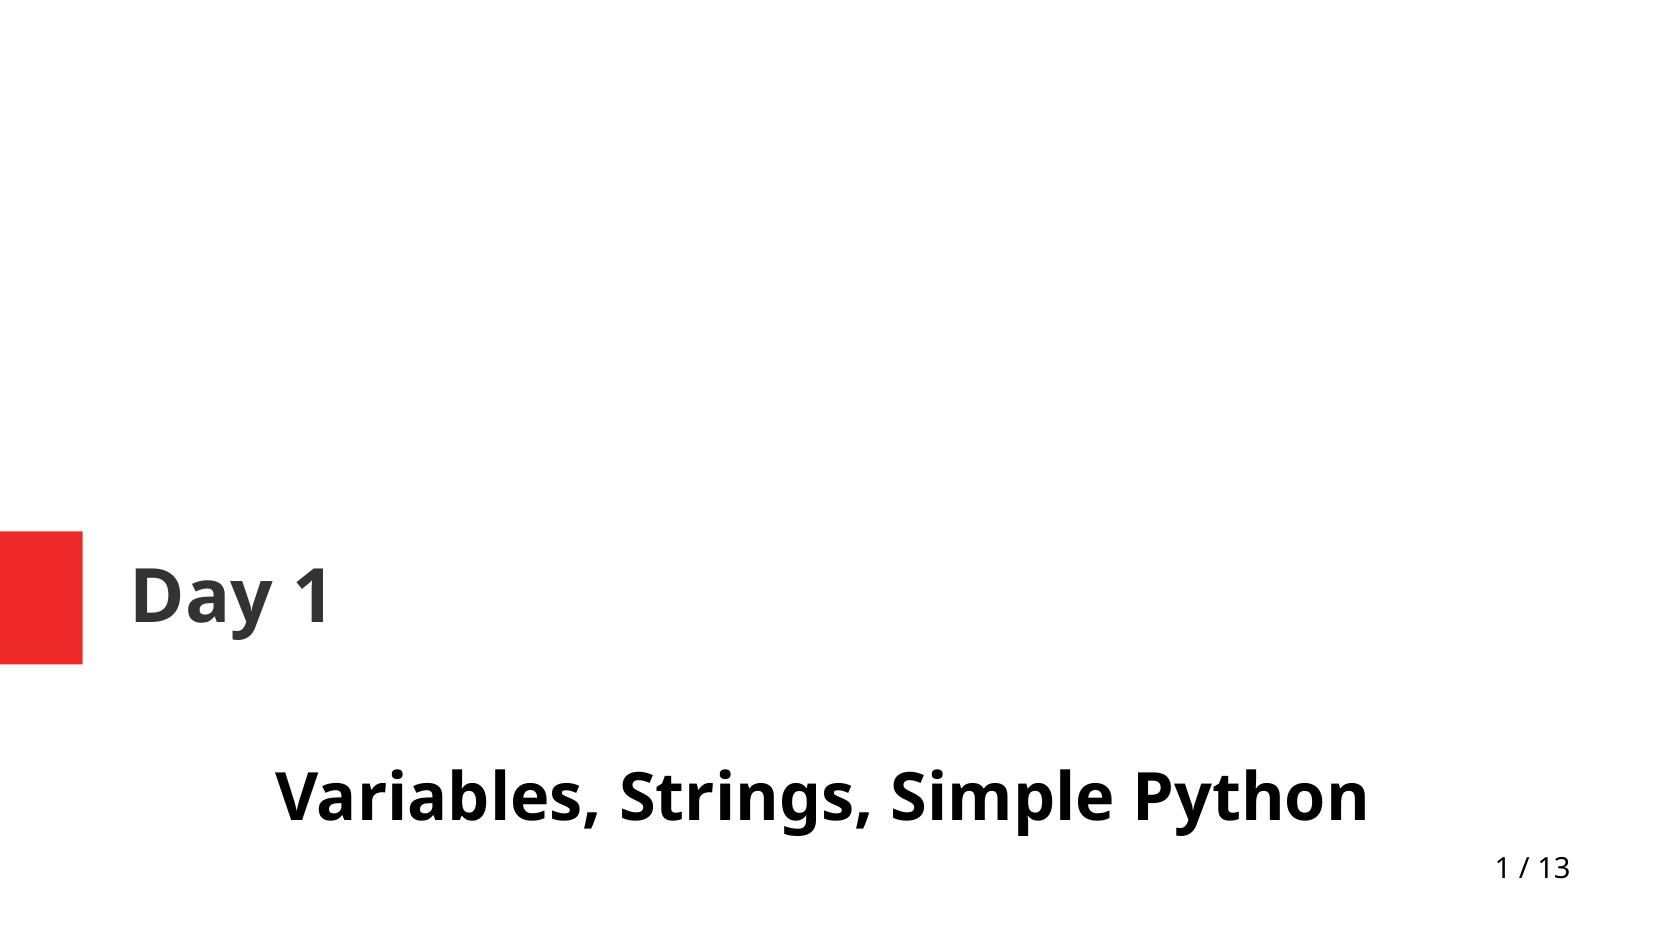

# Day 1
Variables, Strings, Simple Python
1